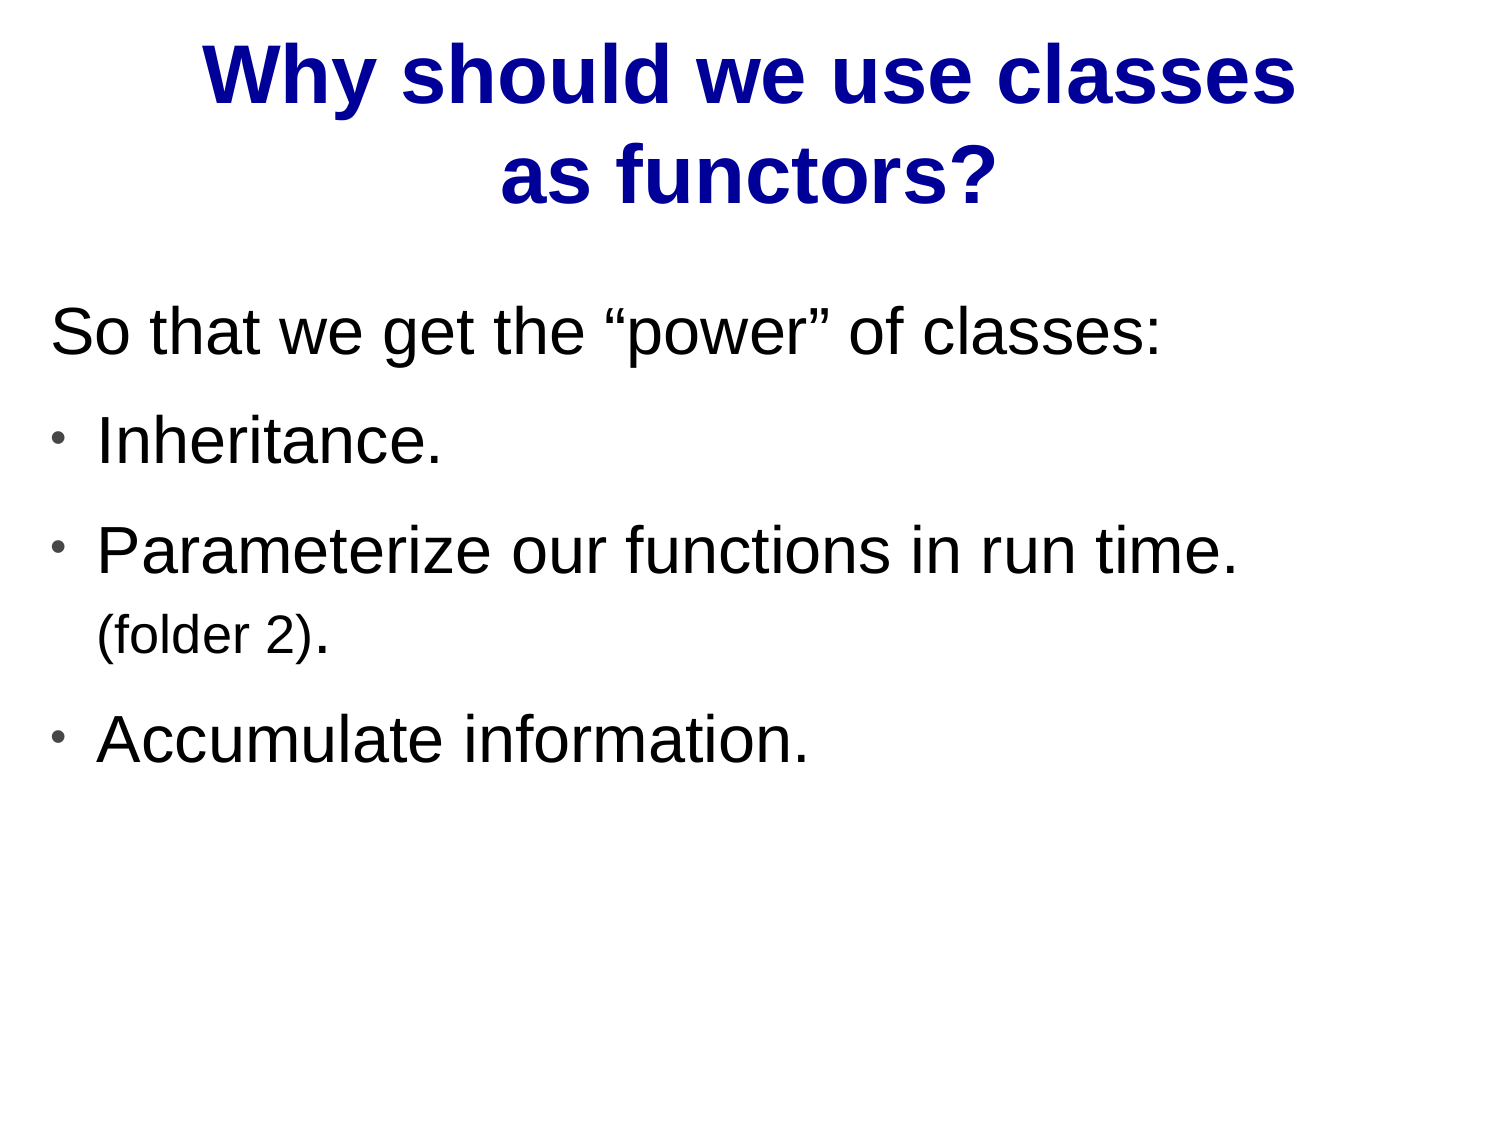

Why should we use classes
as functors?
# So that we get the “power” of classes:
Inheritance.
Parameterize our functions in run time.
(folder 2).
Accumulate information.